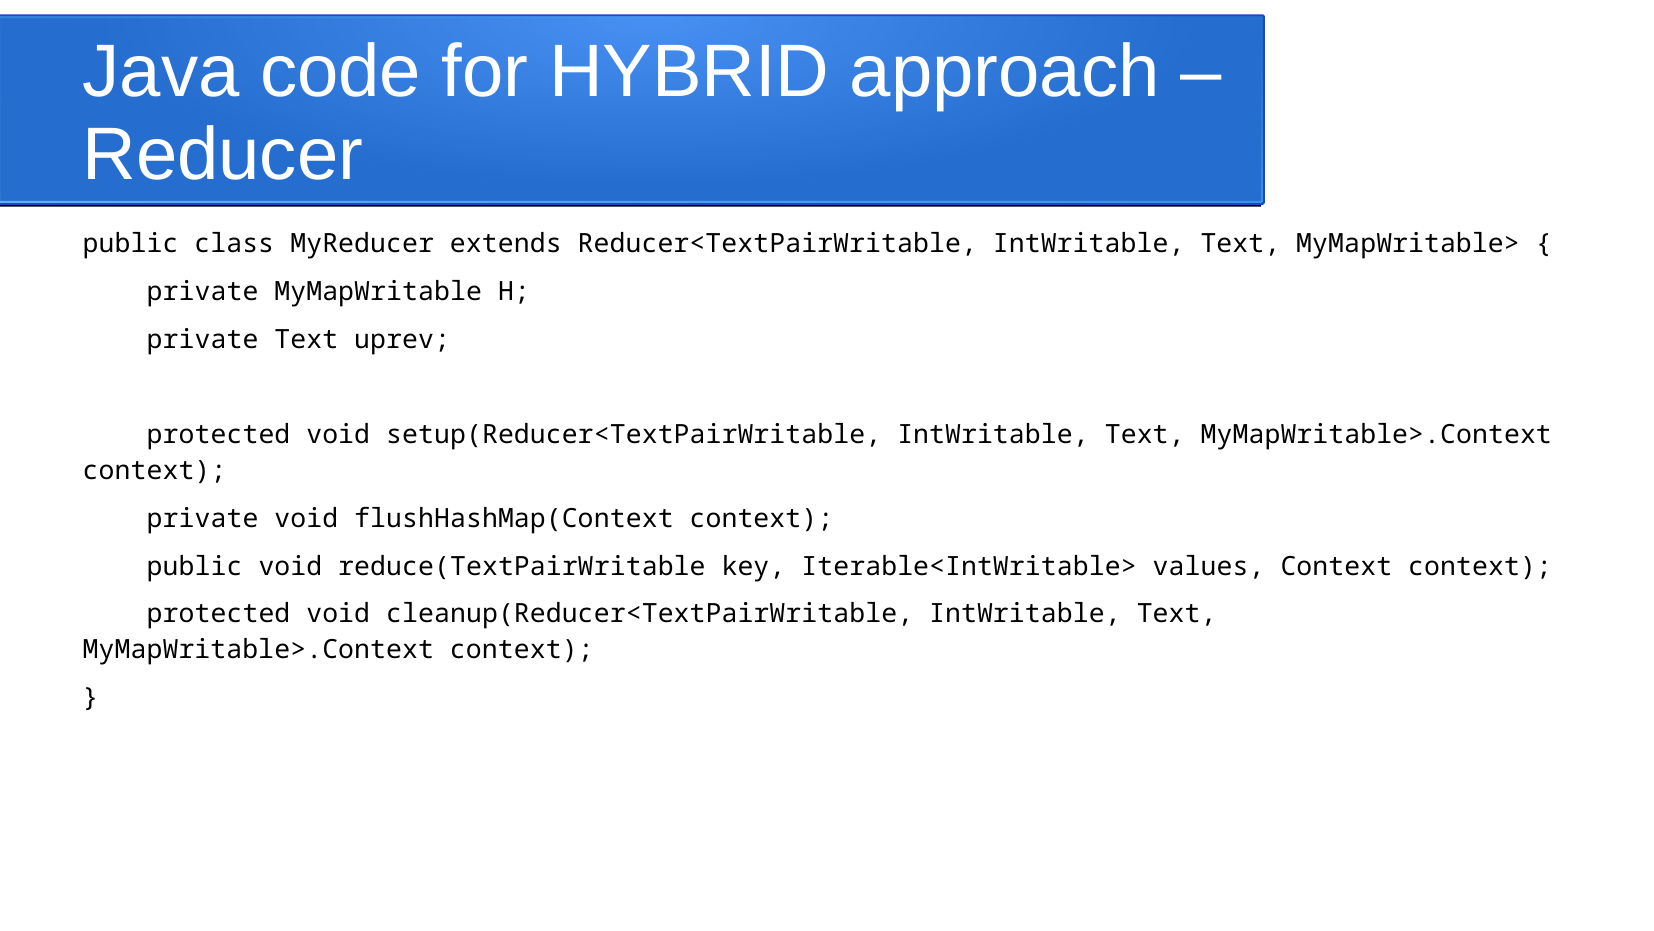

# Java code for HYBRID approach – Reducer
public class MyReducer extends Reducer<TextPairWritable, IntWritable, Text, MyMapWritable> {
 private MyMapWritable H;
 private Text uprev;
 protected void setup(Reducer<TextPairWritable, IntWritable, Text, MyMapWritable>.Context context);
 private void flushHashMap(Context context);
 public void reduce(TextPairWritable key, Iterable<IntWritable> values, Context context);
 protected void cleanup(Reducer<TextPairWritable, IntWritable, Text, MyMapWritable>.Context context);
}